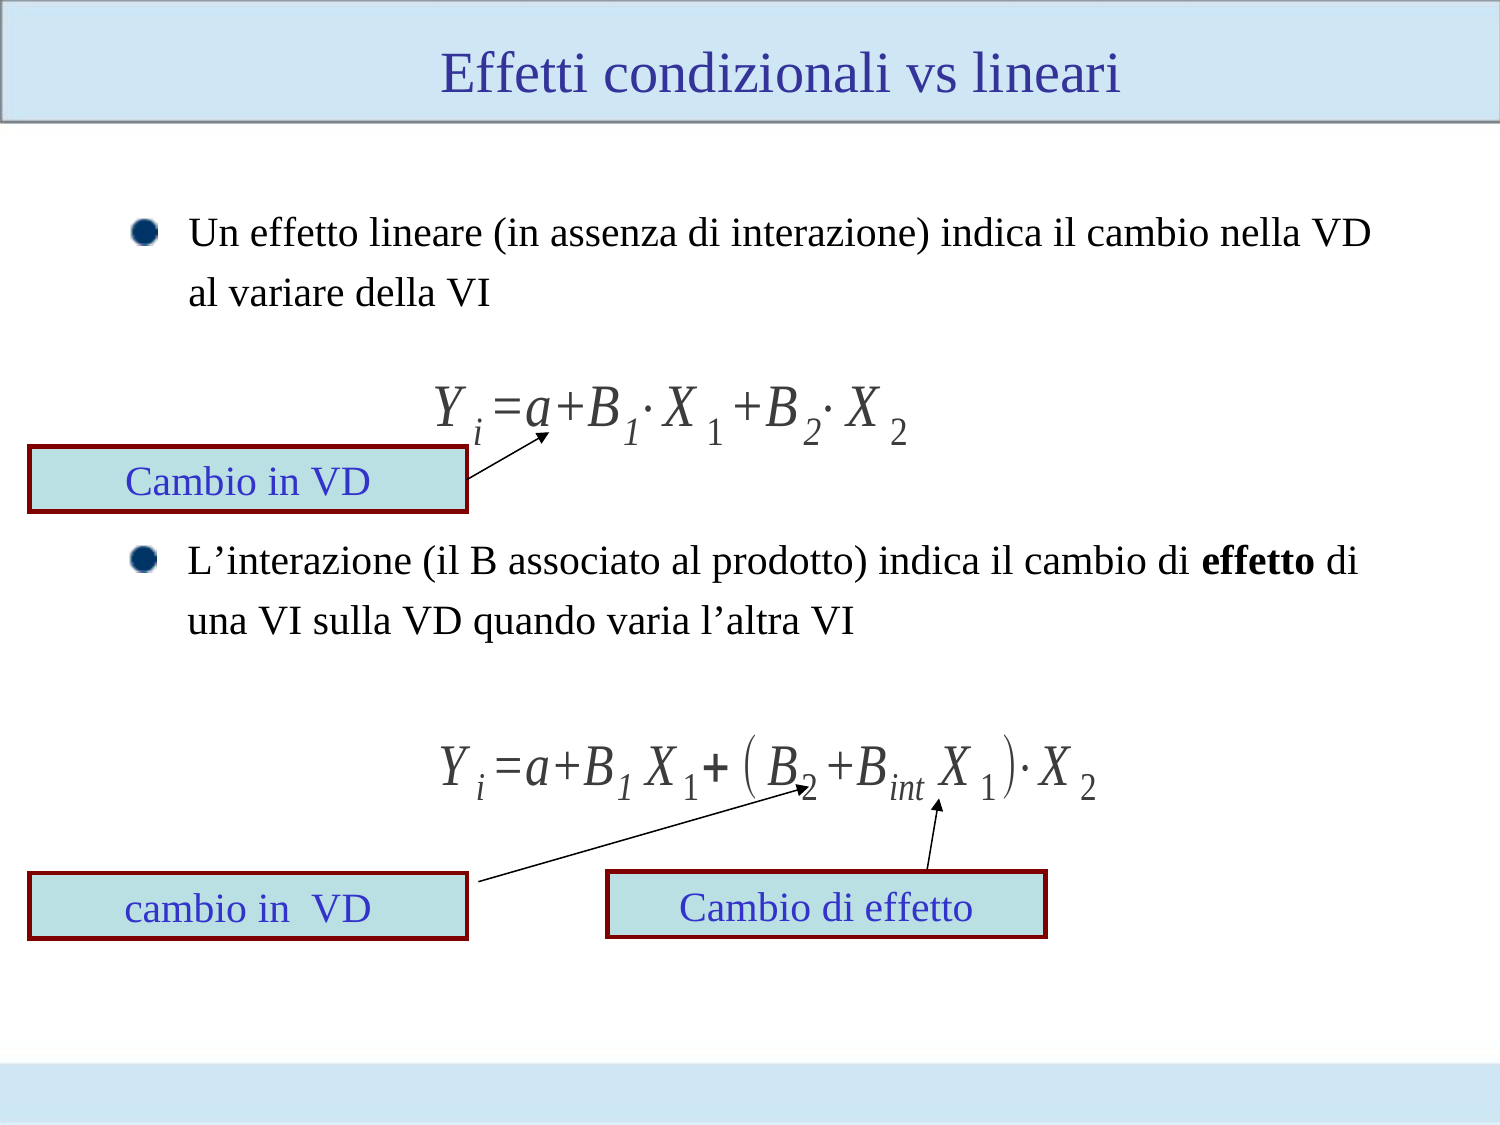

# Effetti condizionali vs lineari
Un effetto lineare (in assenza di interazione) indica il cambio nella VD al variare della VI
Cambio in VD
L’interazione (il B associato al prodotto) indica il cambio di effetto di una VI sulla VD quando varia l’altra VI
Cambio di effetto
cambio in VD